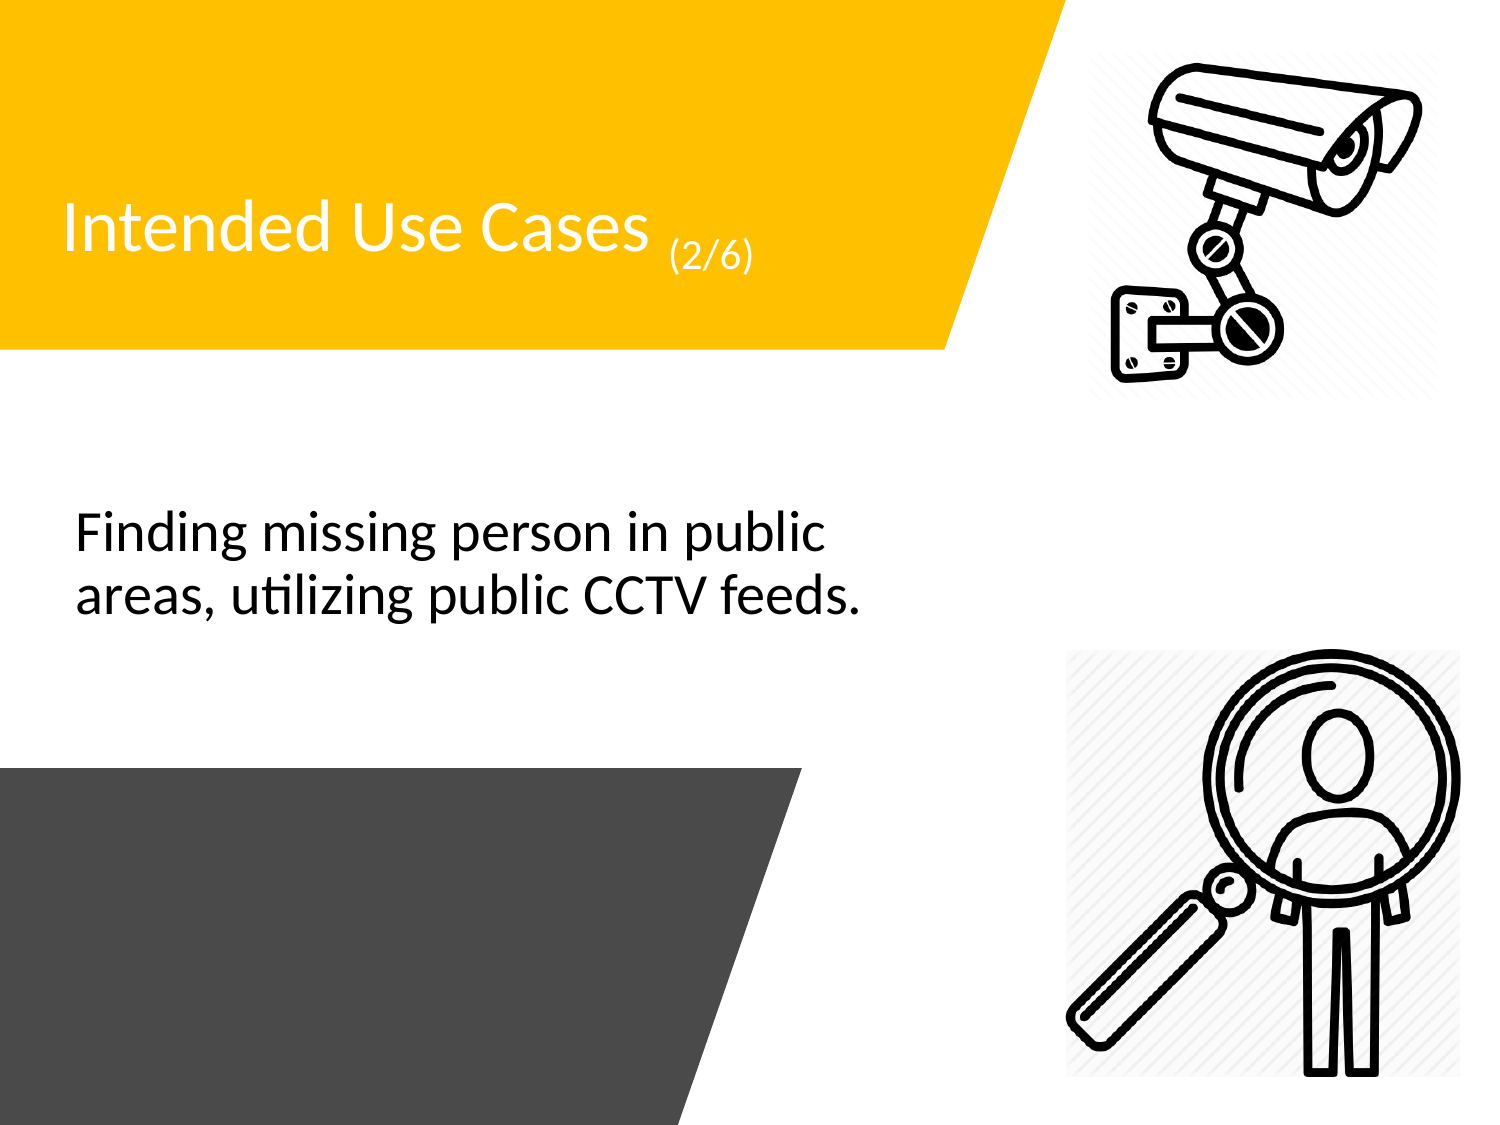

Intended Use Cases (2/6)
# Finding missing person in public areas, utilizing public CCTV feeds.